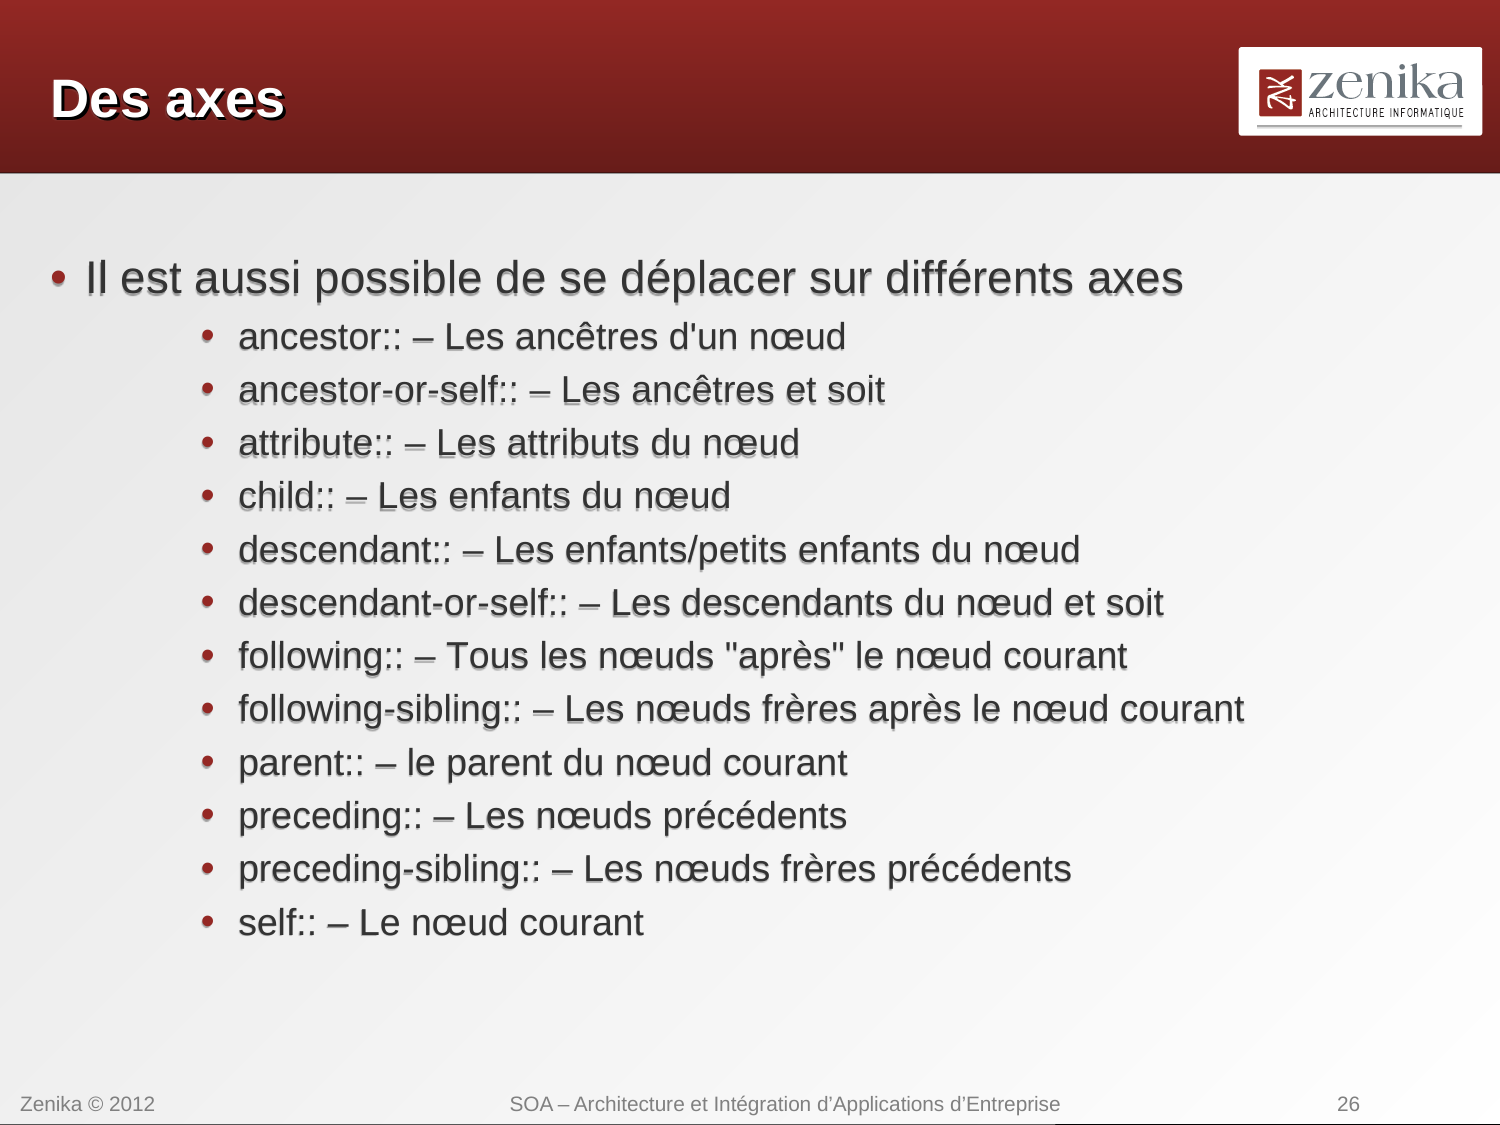

# Des axes
Il est aussi possible de se déplacer sur différents axes
ancestor:: – Les ancêtres d'un nœud
ancestor-or-self:: – Les ancêtres et soit
attribute:: – Les attributs du nœud
child:: – Les enfants du nœud
descendant:: – Les enfants/petits enfants du nœud
descendant-or-self:: – Les descendants du nœud et soit
following:: – Tous les nœuds "après" le nœud courant
following-sibling:: – Les nœuds frères après le nœud courant
parent:: – le parent du nœud courant
preceding:: – Les nœuds précédents
preceding-sibling:: – Les nœuds frères précédents
self:: – Le nœud courant